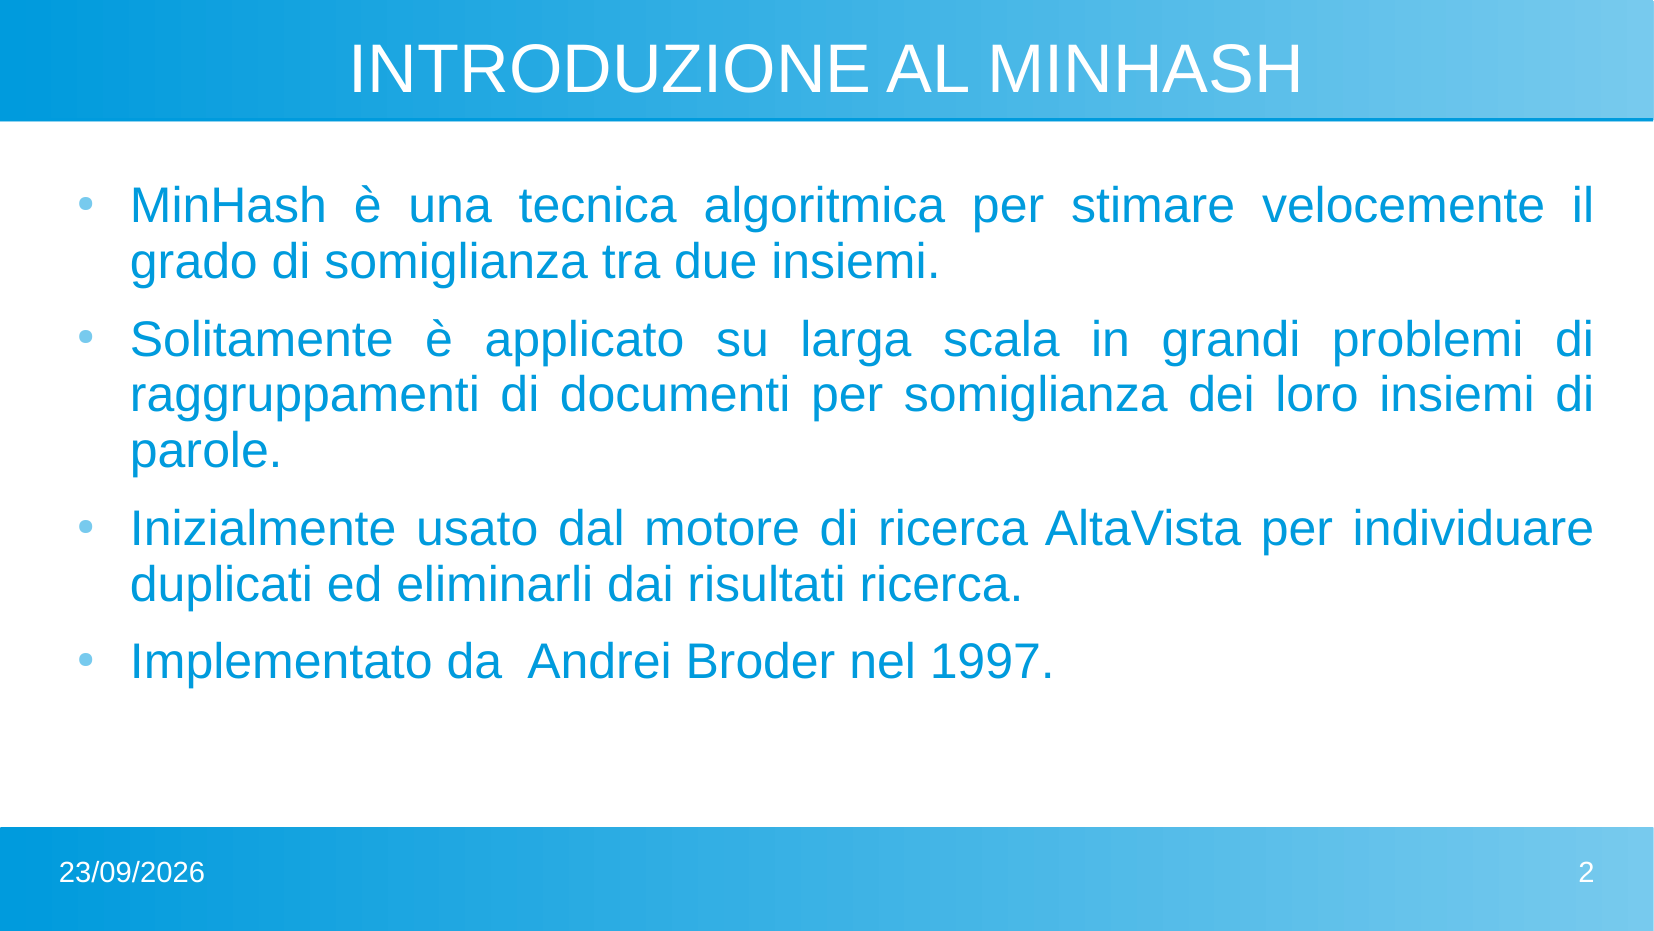

# INTRODUZIONE AL MINHASH
MinHash è una tecnica algoritmica per stimare velocemente il grado di somiglianza tra due insiemi.
Solitamente è applicato su larga scala in grandi problemi di raggruppamenti di documenti per somiglianza dei loro insiemi di parole.
Inizialmente usato dal motore di ricerca AltaVista per individuare duplicati ed eliminarli dai risultati ricerca.
Implementato da Andrei Broder nel 1997.
2